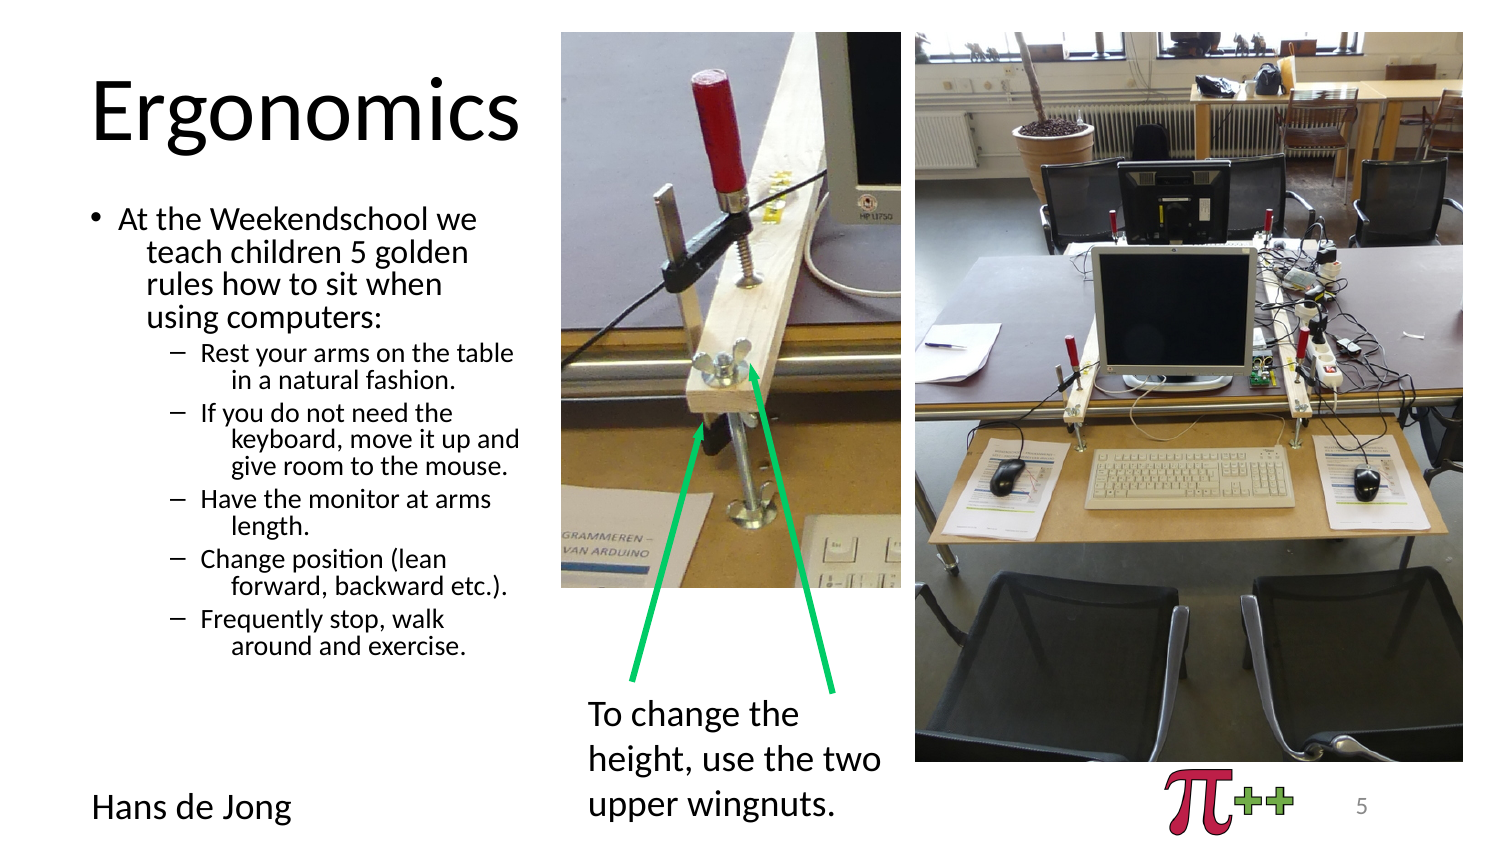

# Ergonomics
At the Weekendschool we teach children 5 golden rules how to sit when using computers:
Rest your arms on the table in a natural fashion.
If you do not need the keyboard, move it up and give room to the mouse.
Have the monitor at arms length.
Change position (lean forward, backward etc.).
Frequently stop, walk around and exercise.
To change the height, use the two upper wingnuts.
5